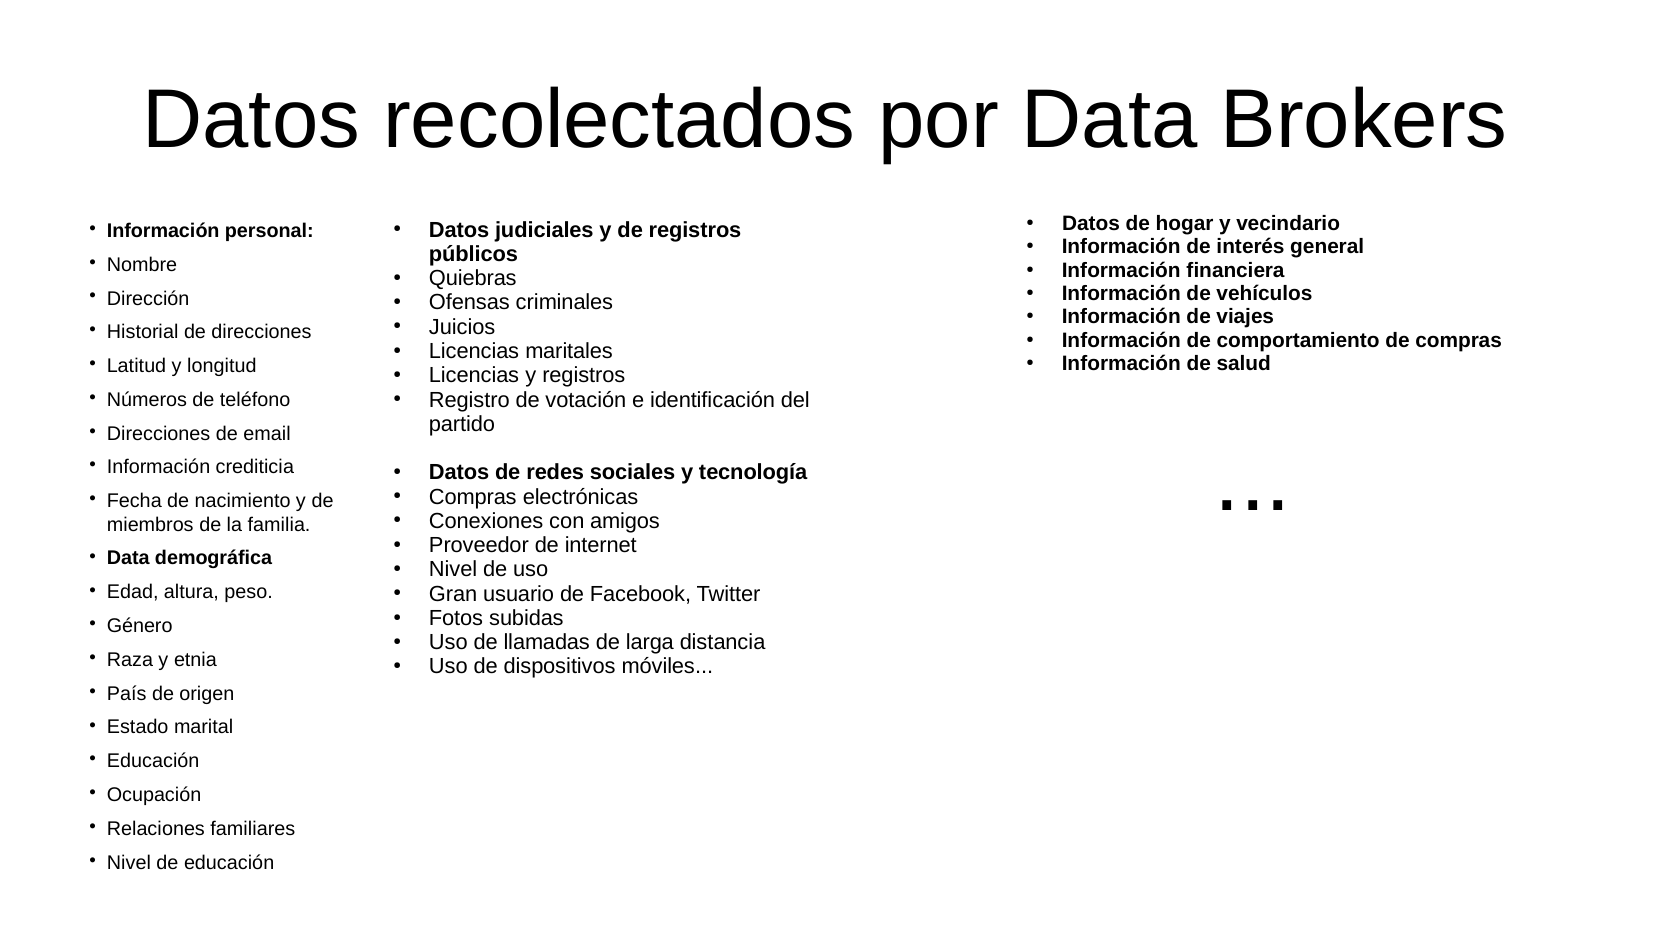

Datos recolectados por Data Brokers
Datos de hogar y vecindario
Información de interés general
Información financiera
Información de vehículos
Información de viajes
Información de comportamiento de compras
Información de salud
Datos judiciales y de registros públicos
Quiebras
Ofensas criminales
Juicios
Licencias maritales
Licencias y registros
Registro de votación e identificación del partido
Datos de redes sociales y tecnología
Compras electrónicas
Conexiones con amigos
Proveedor de internet
Nivel de uso
Gran usuario de Facebook, Twitter
Fotos subidas
Uso de llamadas de larga distancia
Uso de dispositivos móviles...
Información personal:
Nombre
Dirección
Historial de direcciones
Latitud y longitud
Números de teléfono
Direcciones de email
Información crediticia
Fecha de nacimiento y de miembros de la familia.
Data demográfica
Edad, altura, peso.
Género
Raza y etnia
País de origen
Estado marital
Educación
Ocupación
Relaciones familiares
Nivel de educación
...